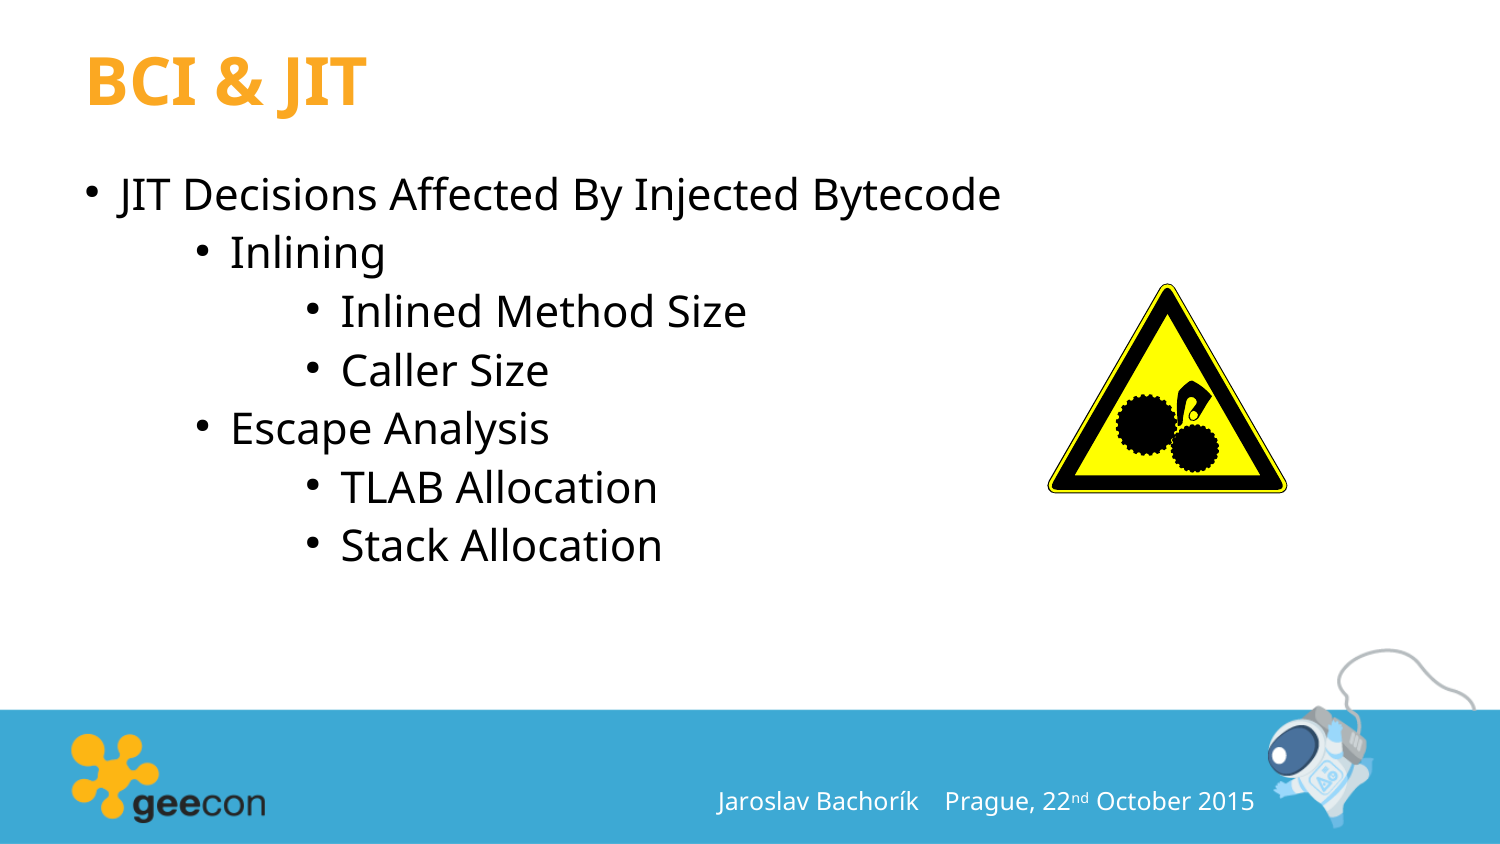

# BCI & JIT
JIT Decisions Affected By Injected Bytecode
Inlining
Inlined Method Size
Caller Size
Escape Analysis
TLAB Allocation
Stack Allocation
Jaroslav Bachorík Prague, 22nd October 2015